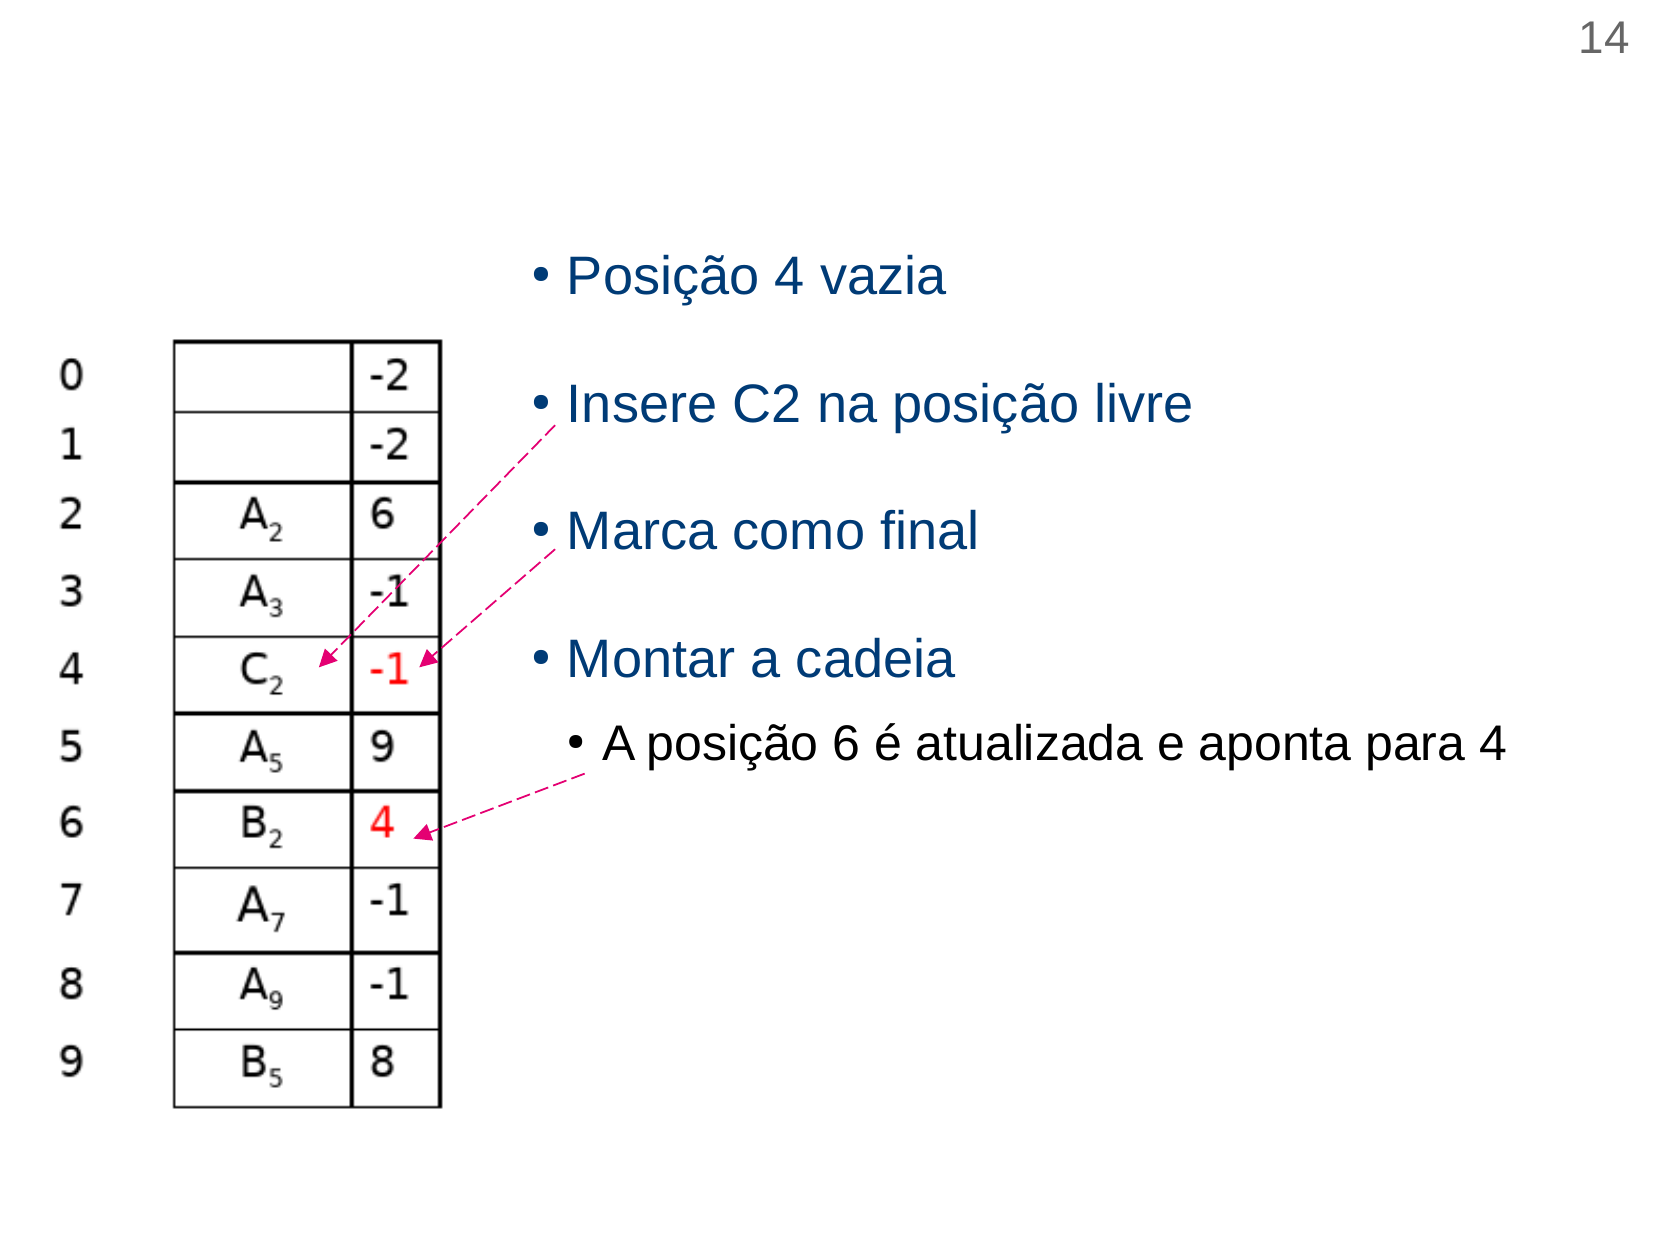

14
#
Posição 4 vazia
Insere C2 na posição livre
Marca como final
Montar a cadeia
A posição 6 é atualizada e aponta para 4